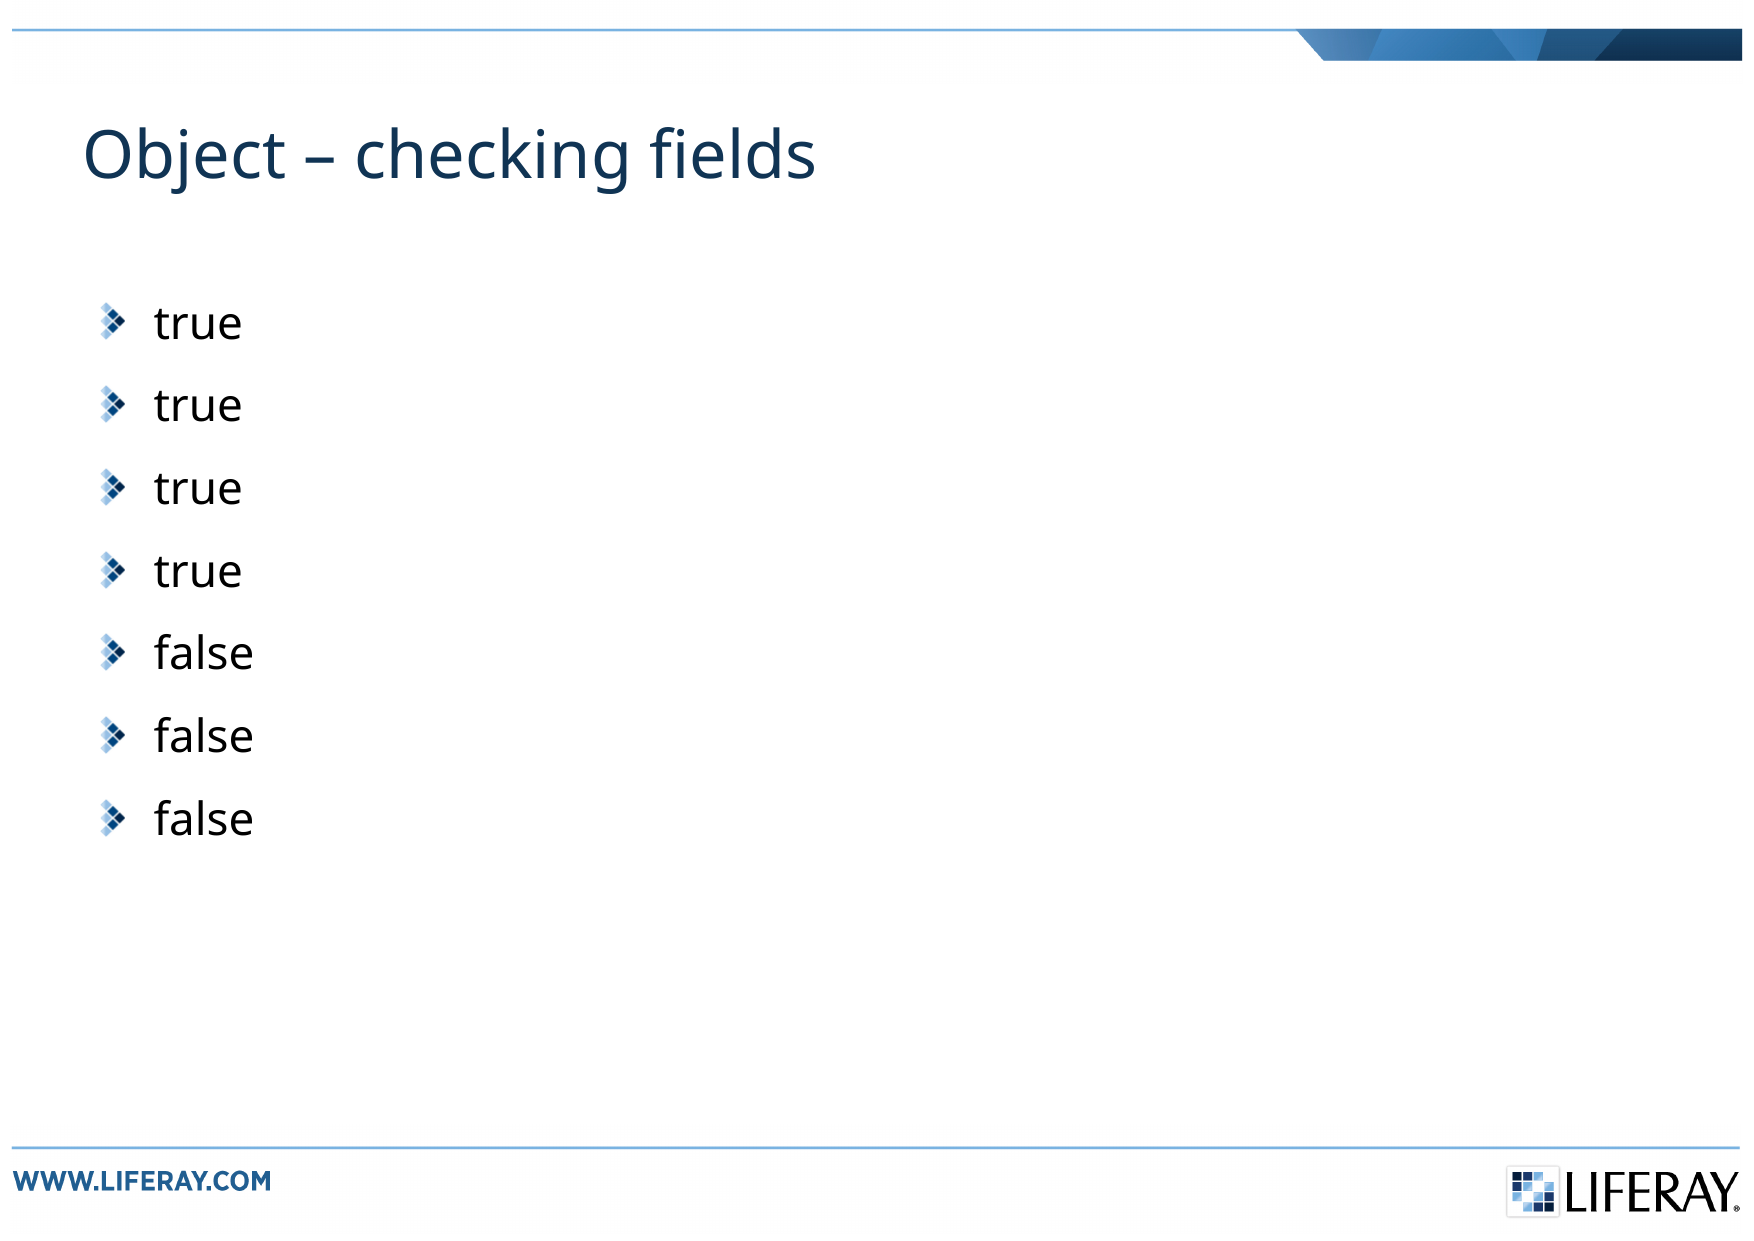

# Object – checking fields
true
true
true
true
false
false
false